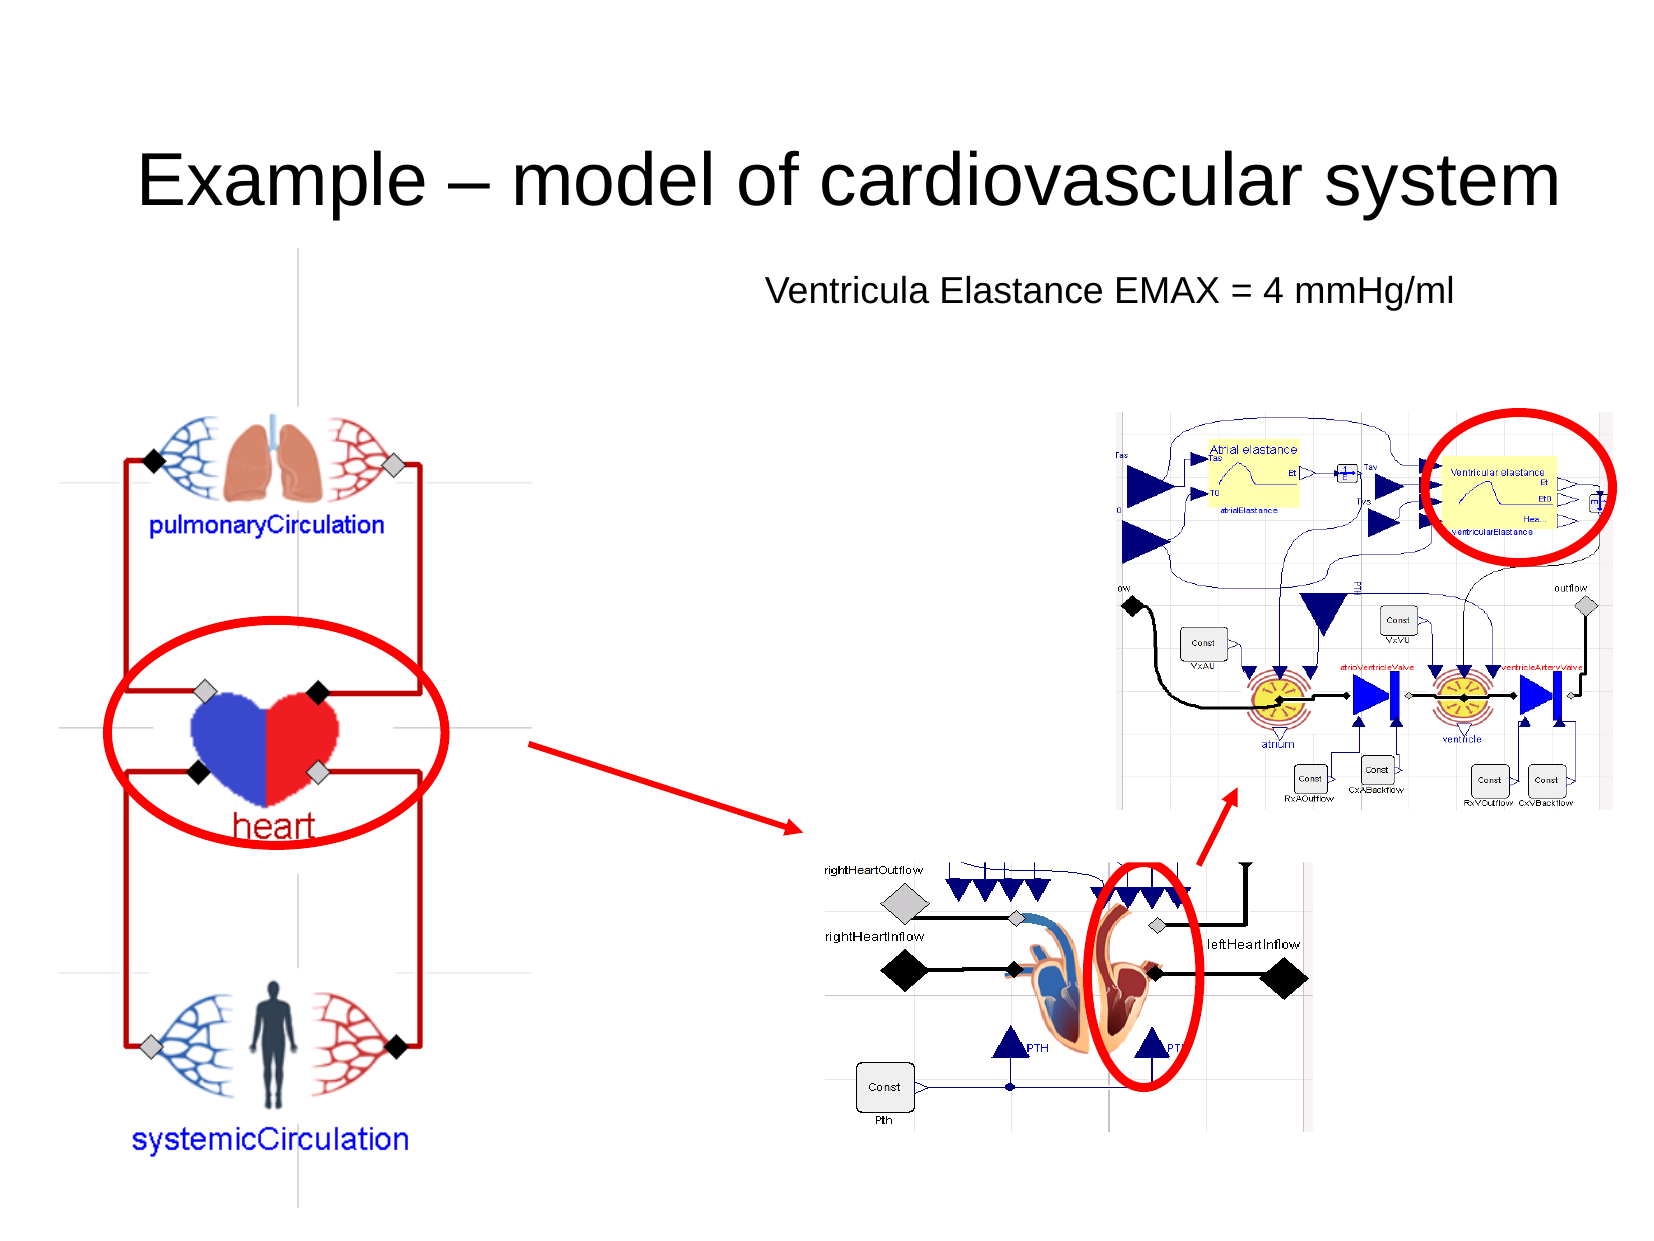

Example – model of cardiovascular system
Ventricula Elastance EMAX = 4 mmHg/ml